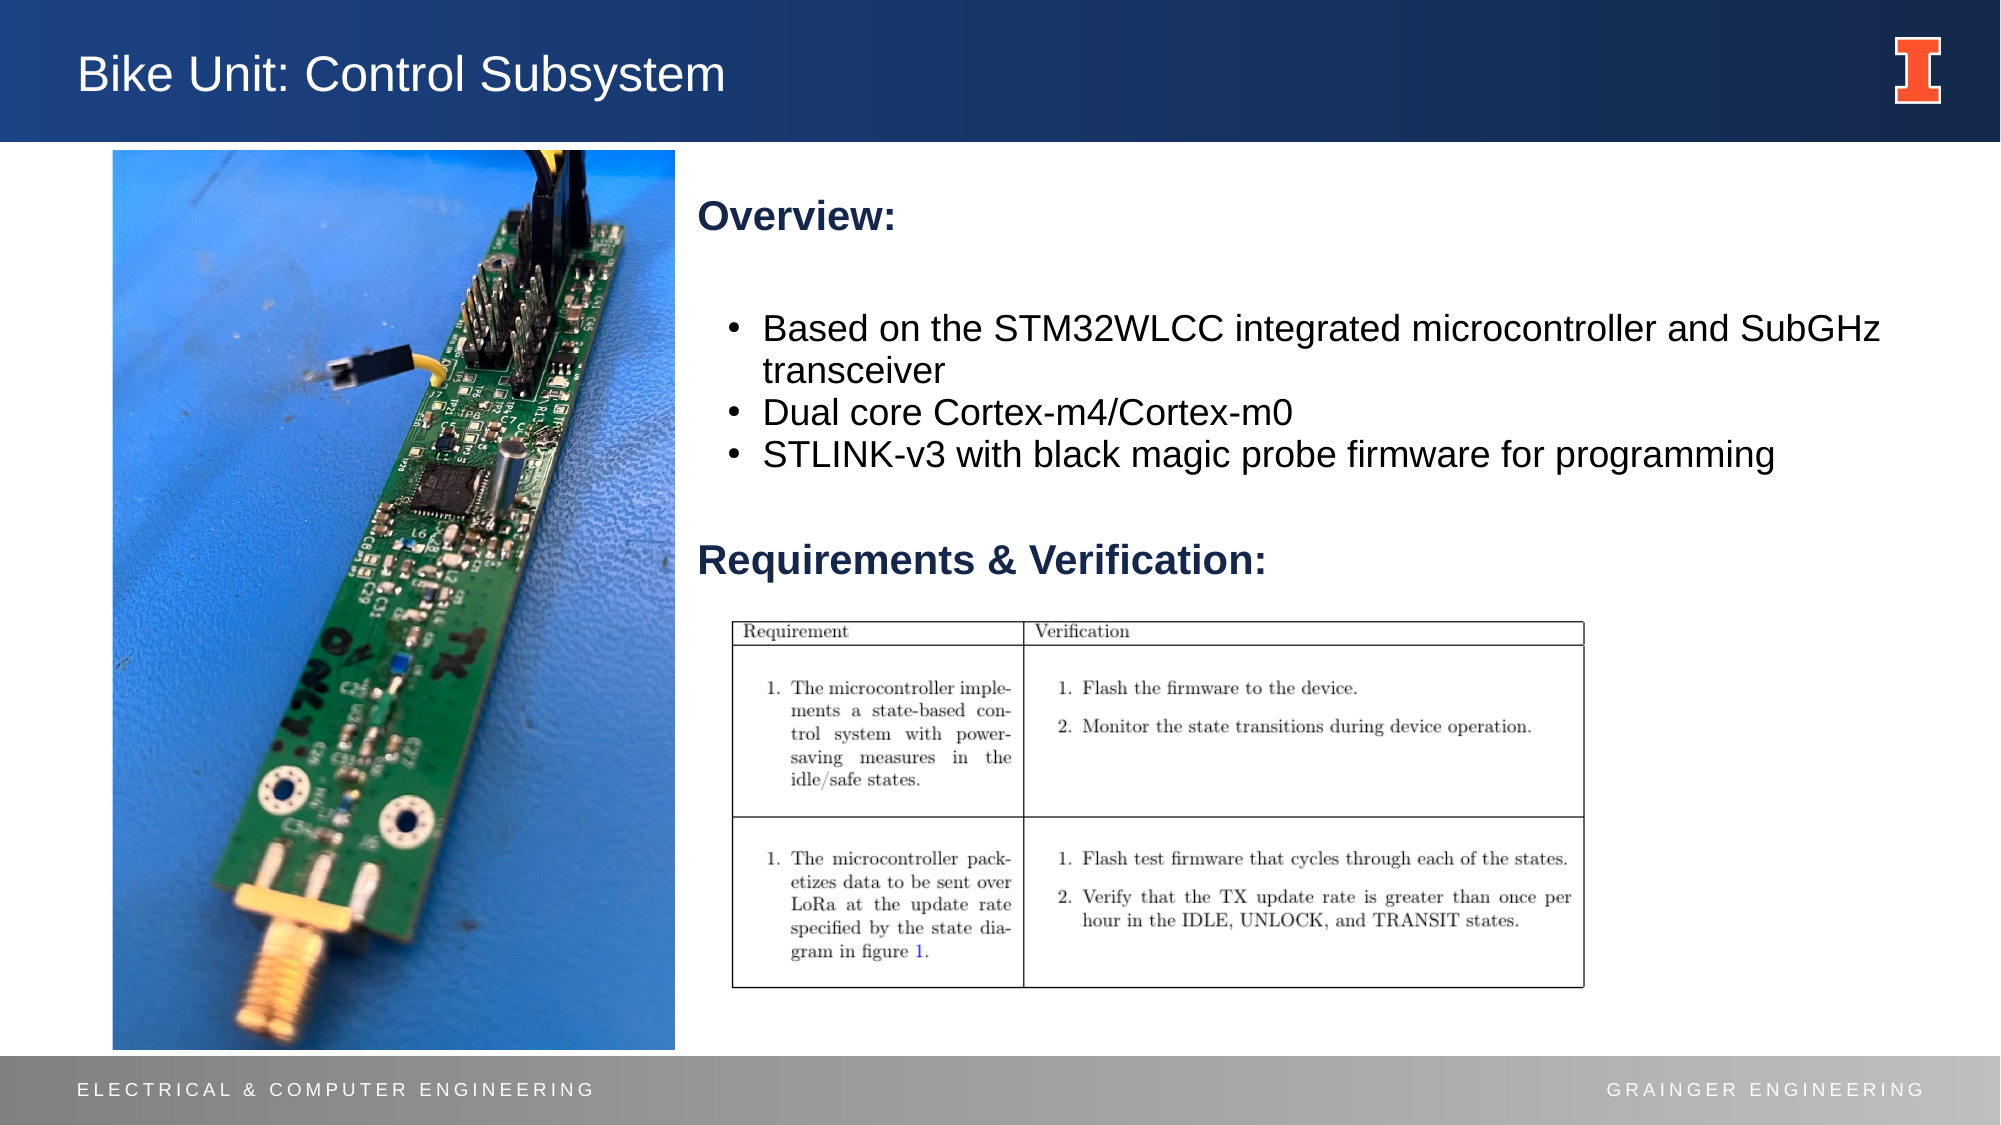

Bike Unit: Control Subsystem
Overview:
Based on the STM32WLCC integrated microcontroller and SubGHz transceiver
Dual core Cortex-m4/Cortex-m0
STLINK-v3 with black magic probe firmware for programming
Requirements & Verification:
ELECTRICAL & COMPUTER ENGINEERING
GRAINGER ENGINEERING